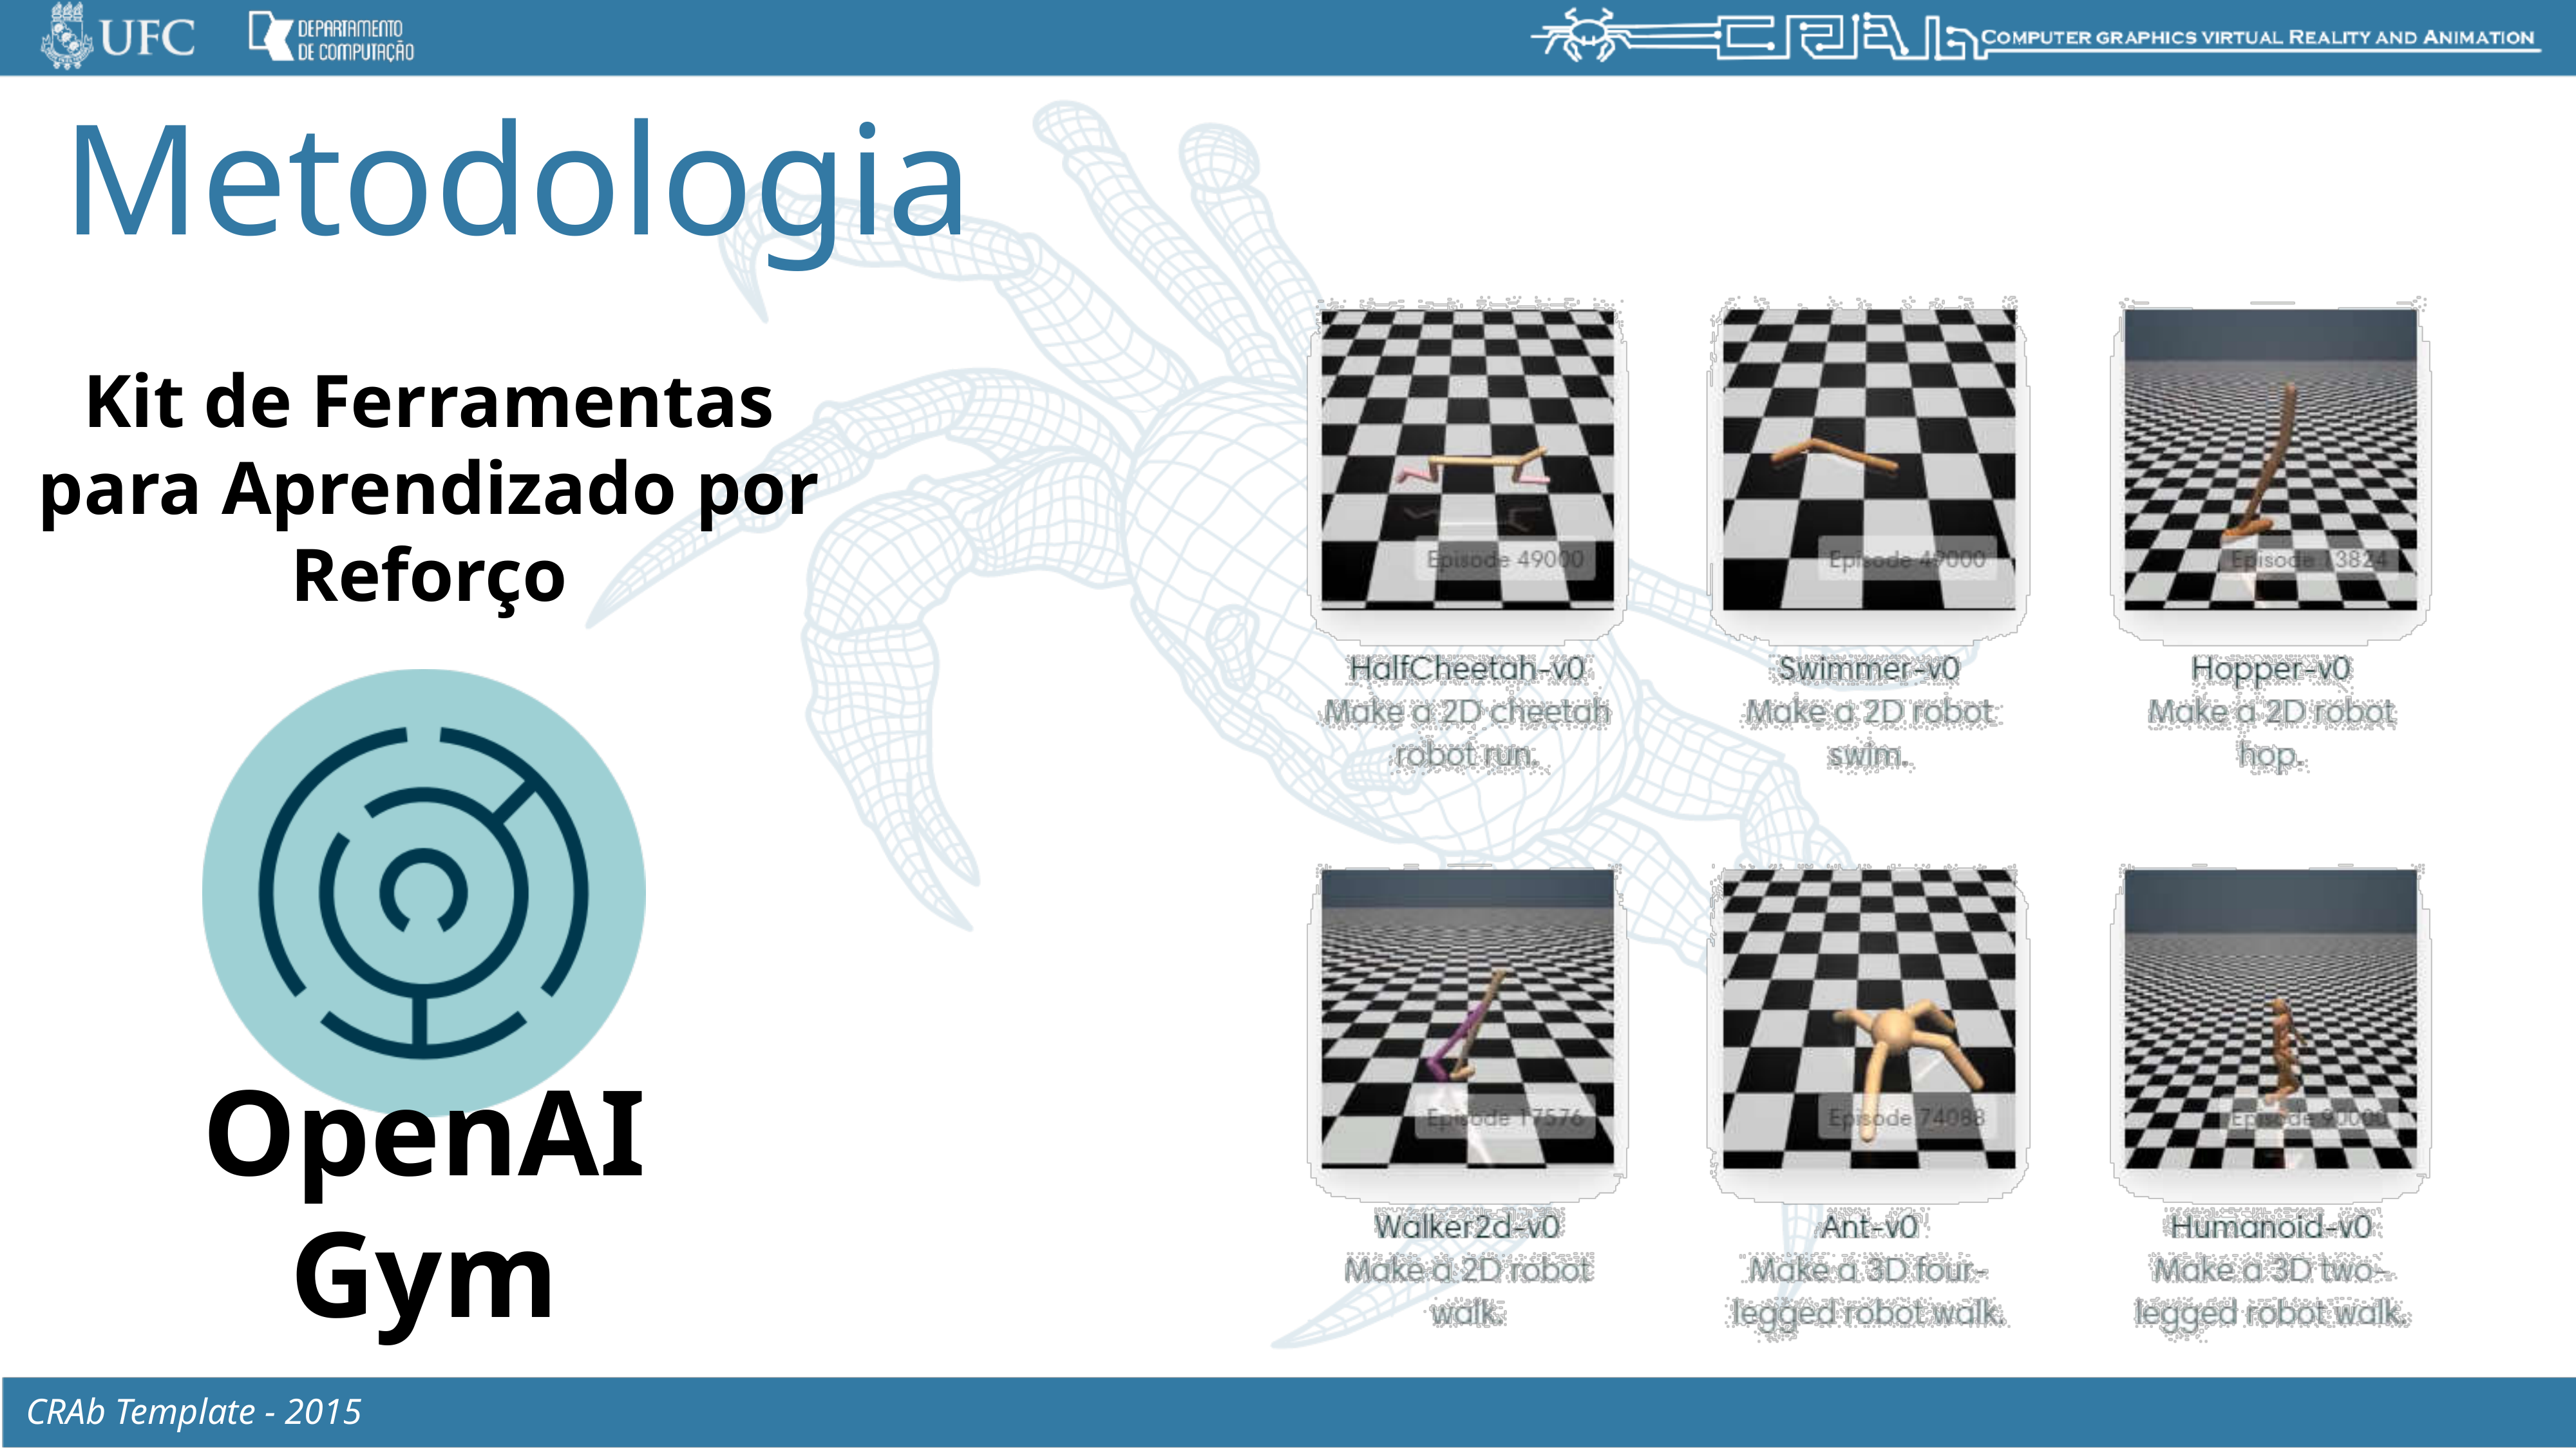

# Metodologia
Kit de Ferramentas para Aprendizado por Reforço
OpenAI Gym